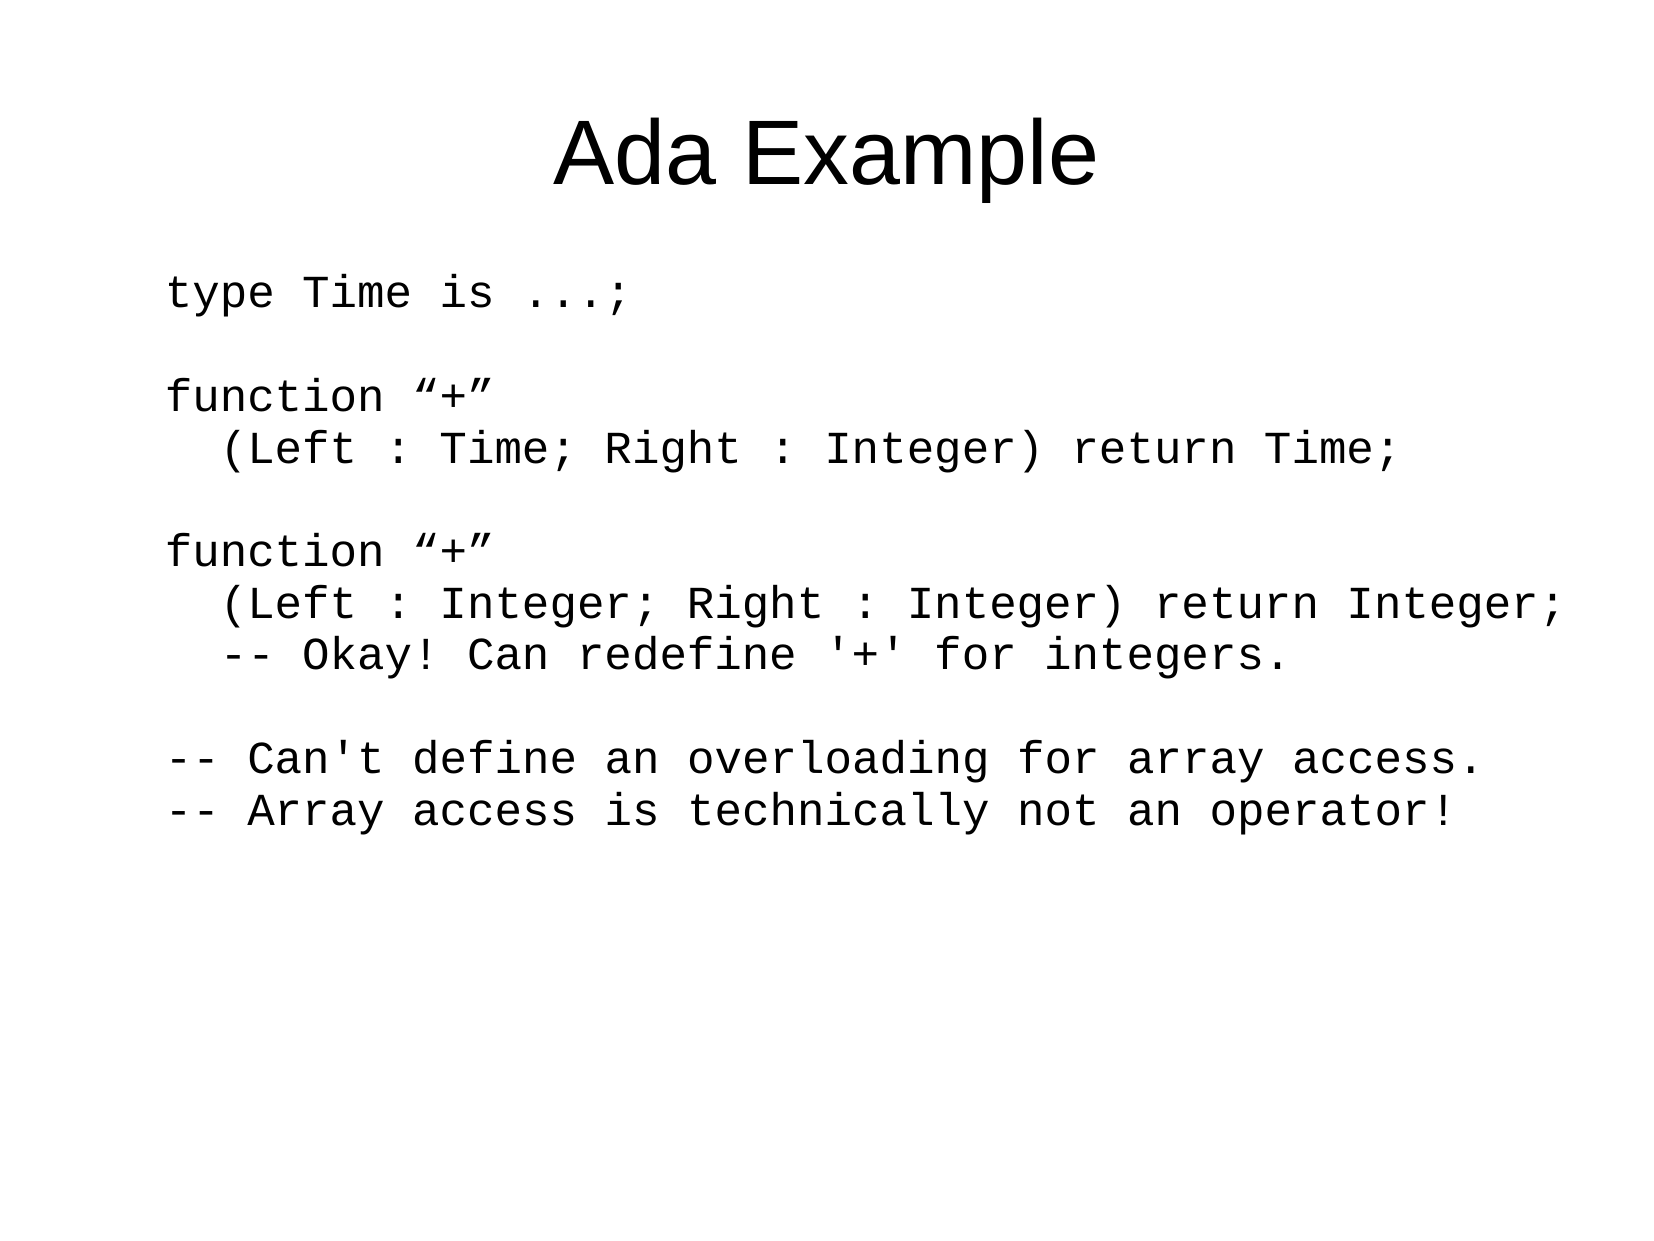

# Ada Example
type Time is ...;
function “+”
 (Left : Time; Right : Integer) return Time;
function “+”
 (Left : Integer; Right : Integer) return Integer;
 -- Okay! Can redefine '+' for integers.
-- Can't define an overloading for array access.
-- Array access is technically not an operator!